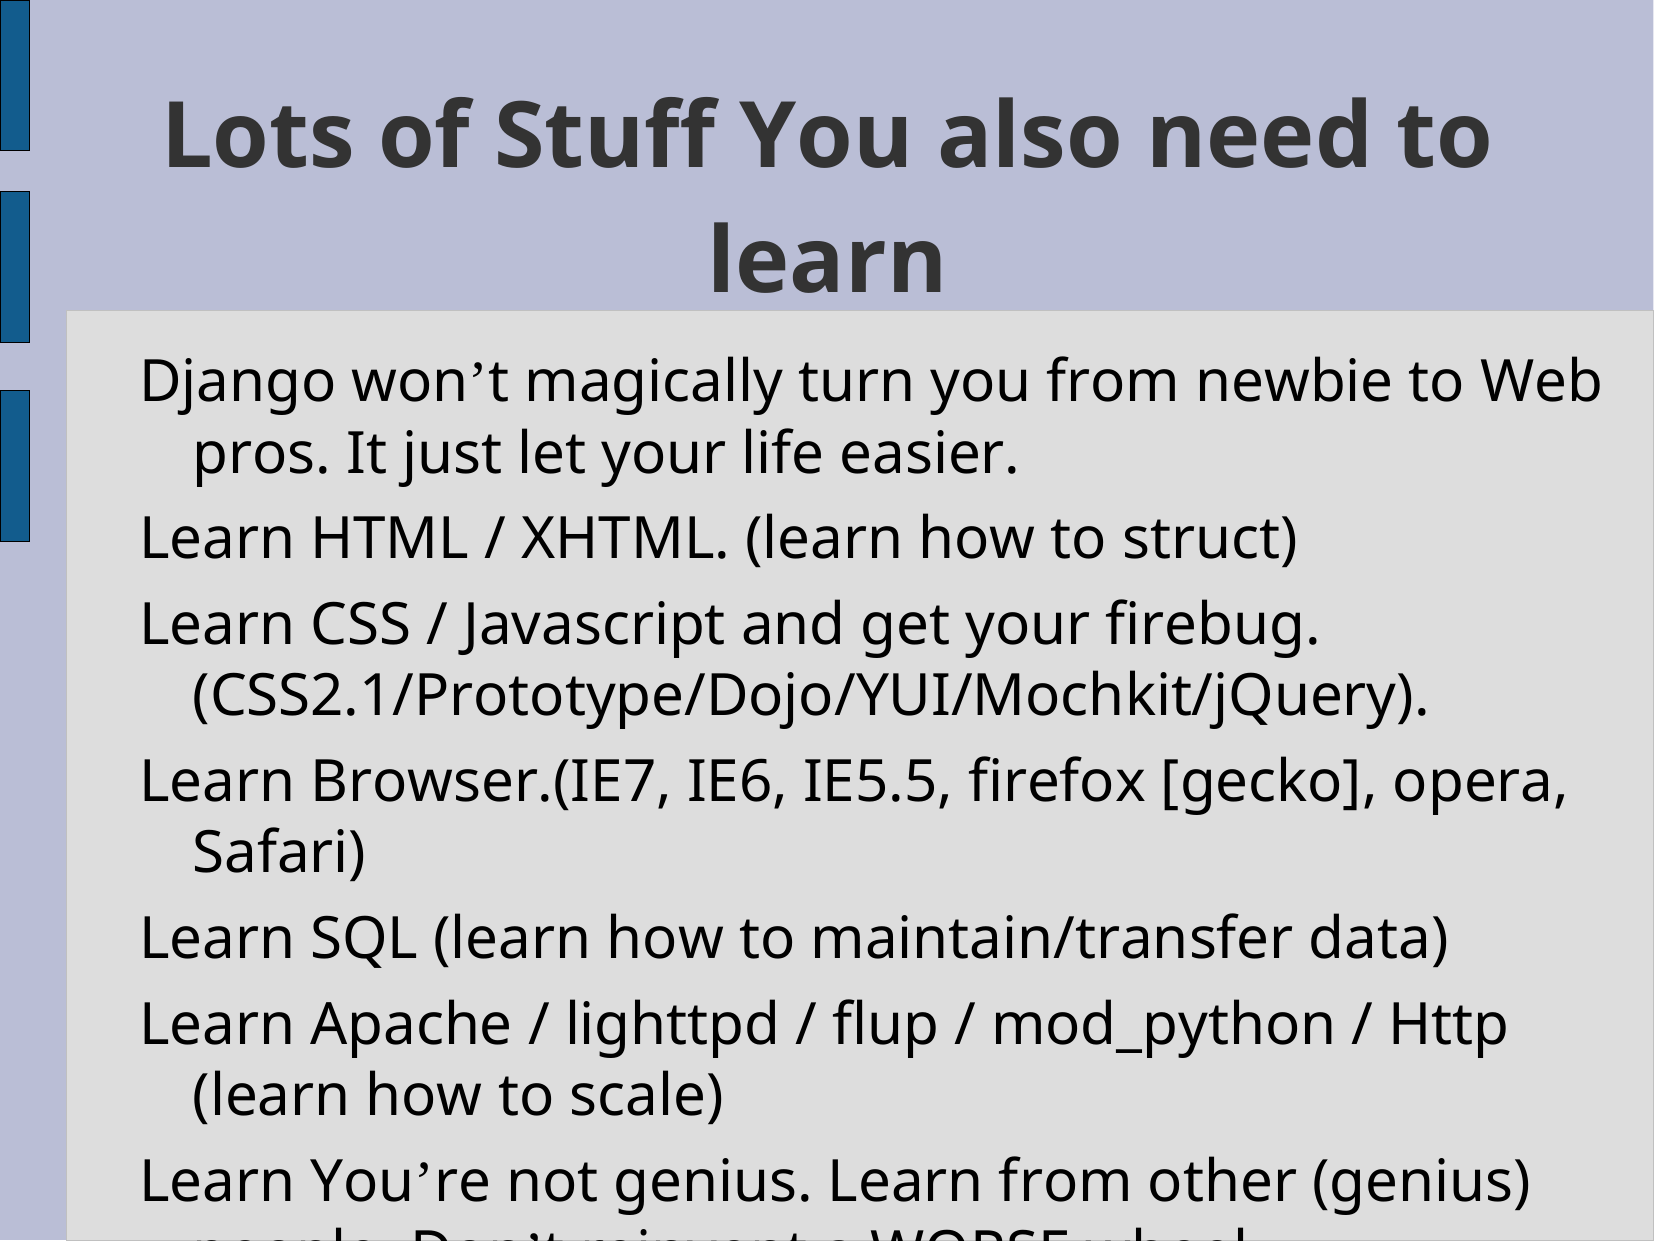

# Lots of Stuff You also need to learn
Django won’t magically turn you from newbie to Web pros. It just let your life easier.
Learn HTML / XHTML. (learn how to struct)
Learn CSS / Javascript and get your firebug. (CSS2.1/Prototype/Dojo/YUI/Mochkit/jQuery).
Learn Browser.(IE7, IE6, IE5.5, firefox [gecko], opera, Safari)
Learn SQL (learn how to maintain/transfer data)
Learn Apache / lighttpd / flup / mod_python / Http (learn how to scale)
Learn You’re not genius. Learn from other (genius) people. Don’t reinvent a WORSE wheel.